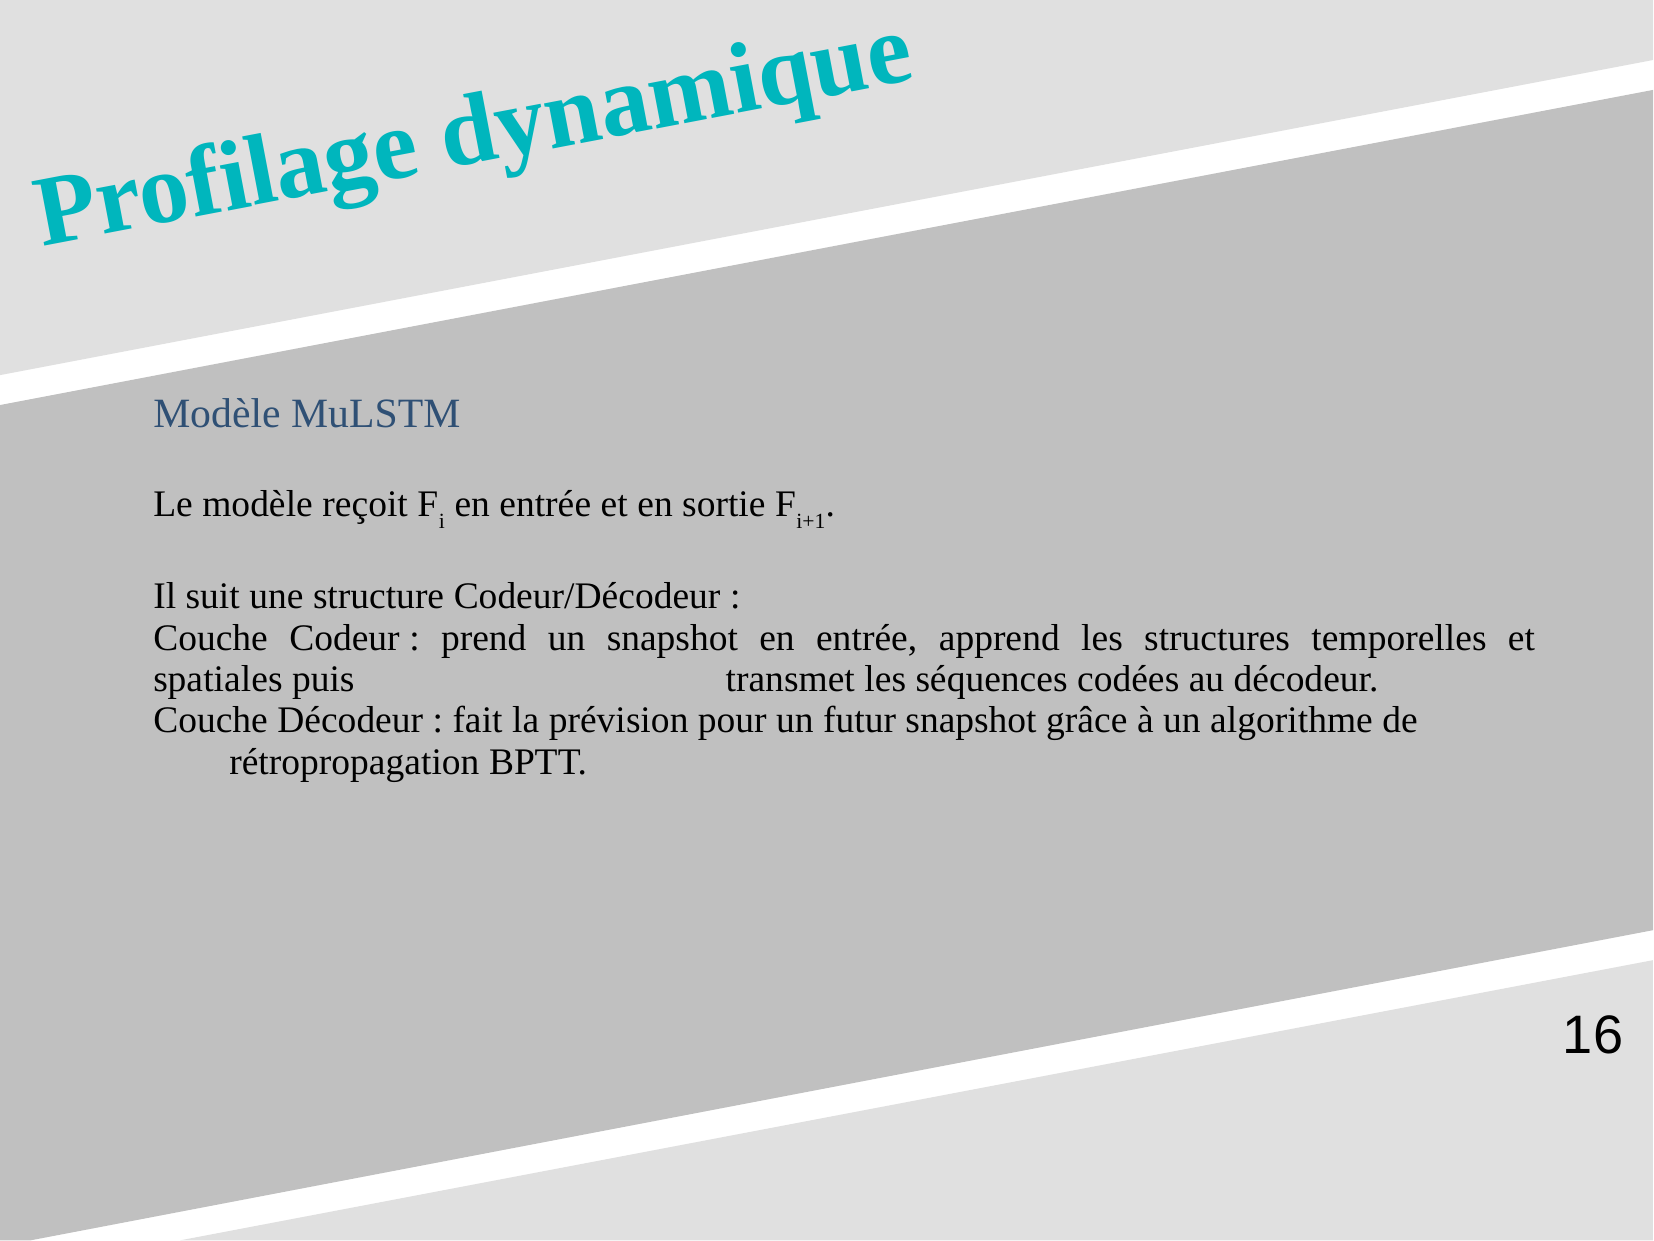

Profilage dynamique
# Modèle MuLSTM
Le modèle reçoit Fi en entrée et en sortie Fi+1.
Il suit une structure Codeur/Décodeur :
Couche Codeur : prend un snapshot en entrée, apprend les structures temporelles et spatiales puis 					 transmet les séquences codées au décodeur.
Couche Décodeur : fait la prévision pour un futur snapshot grâce à un algorithme de
 rétropropagation BPTT.
16